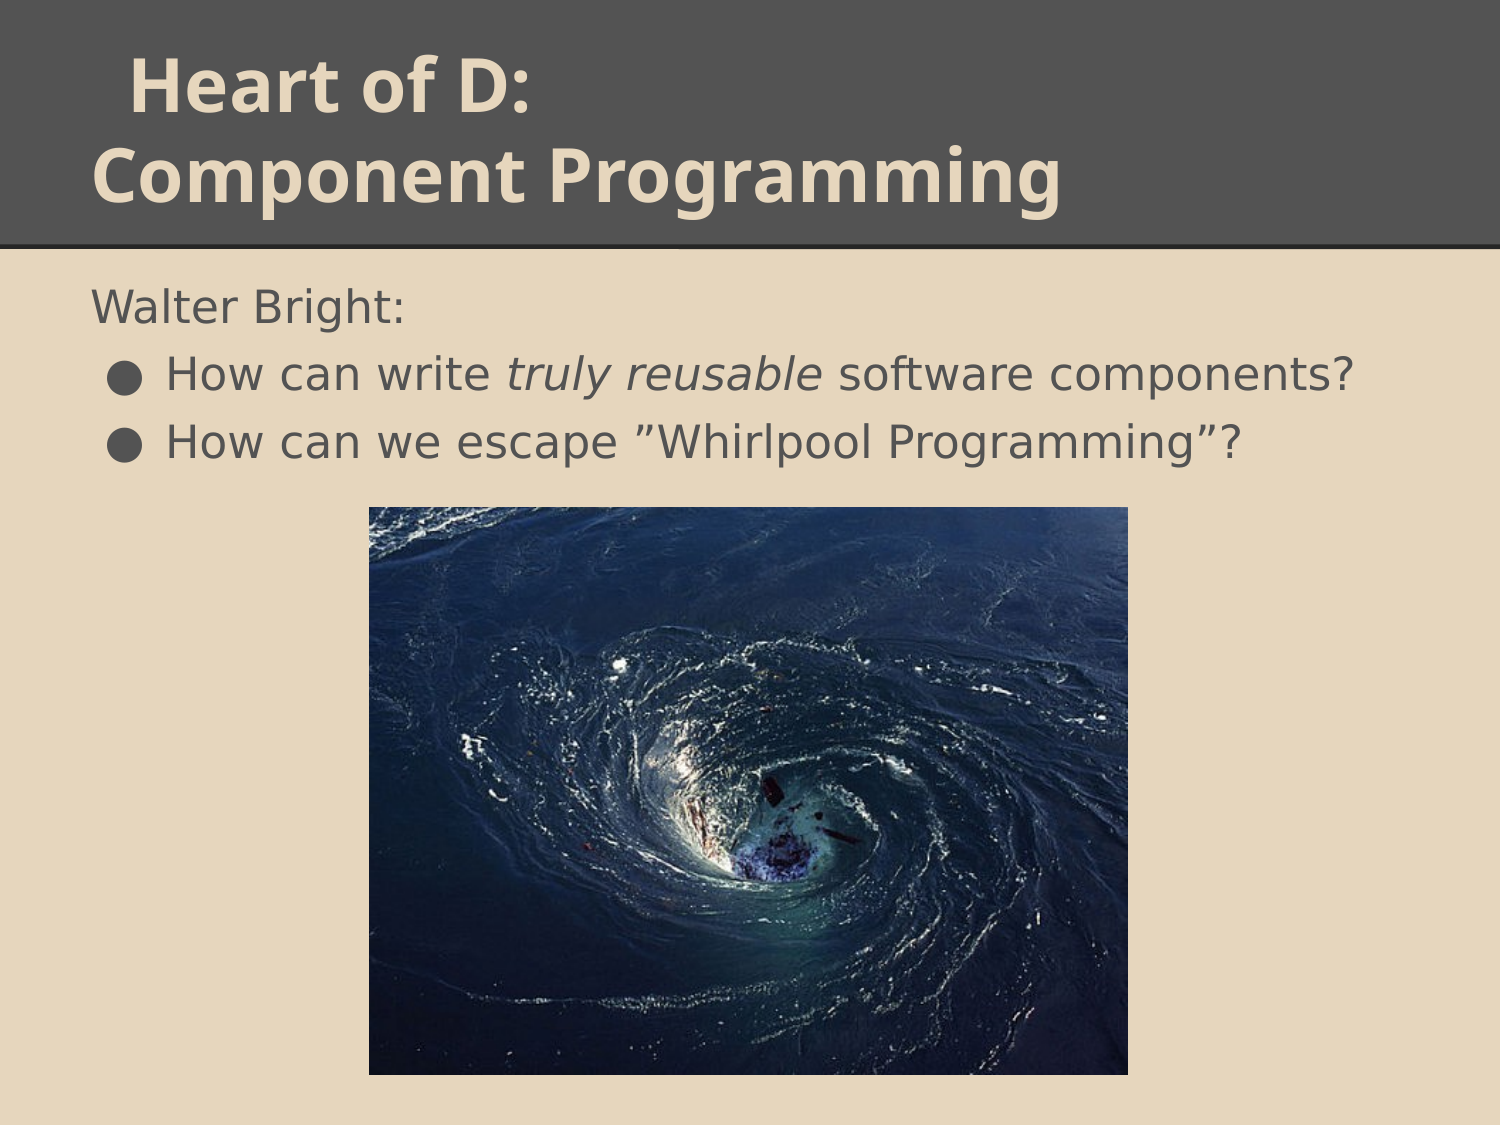

# Heart of D: Component Programming
Walter Bright:
How can write truly reusable software components?
How can we escape ”Whirlpool Programming”?